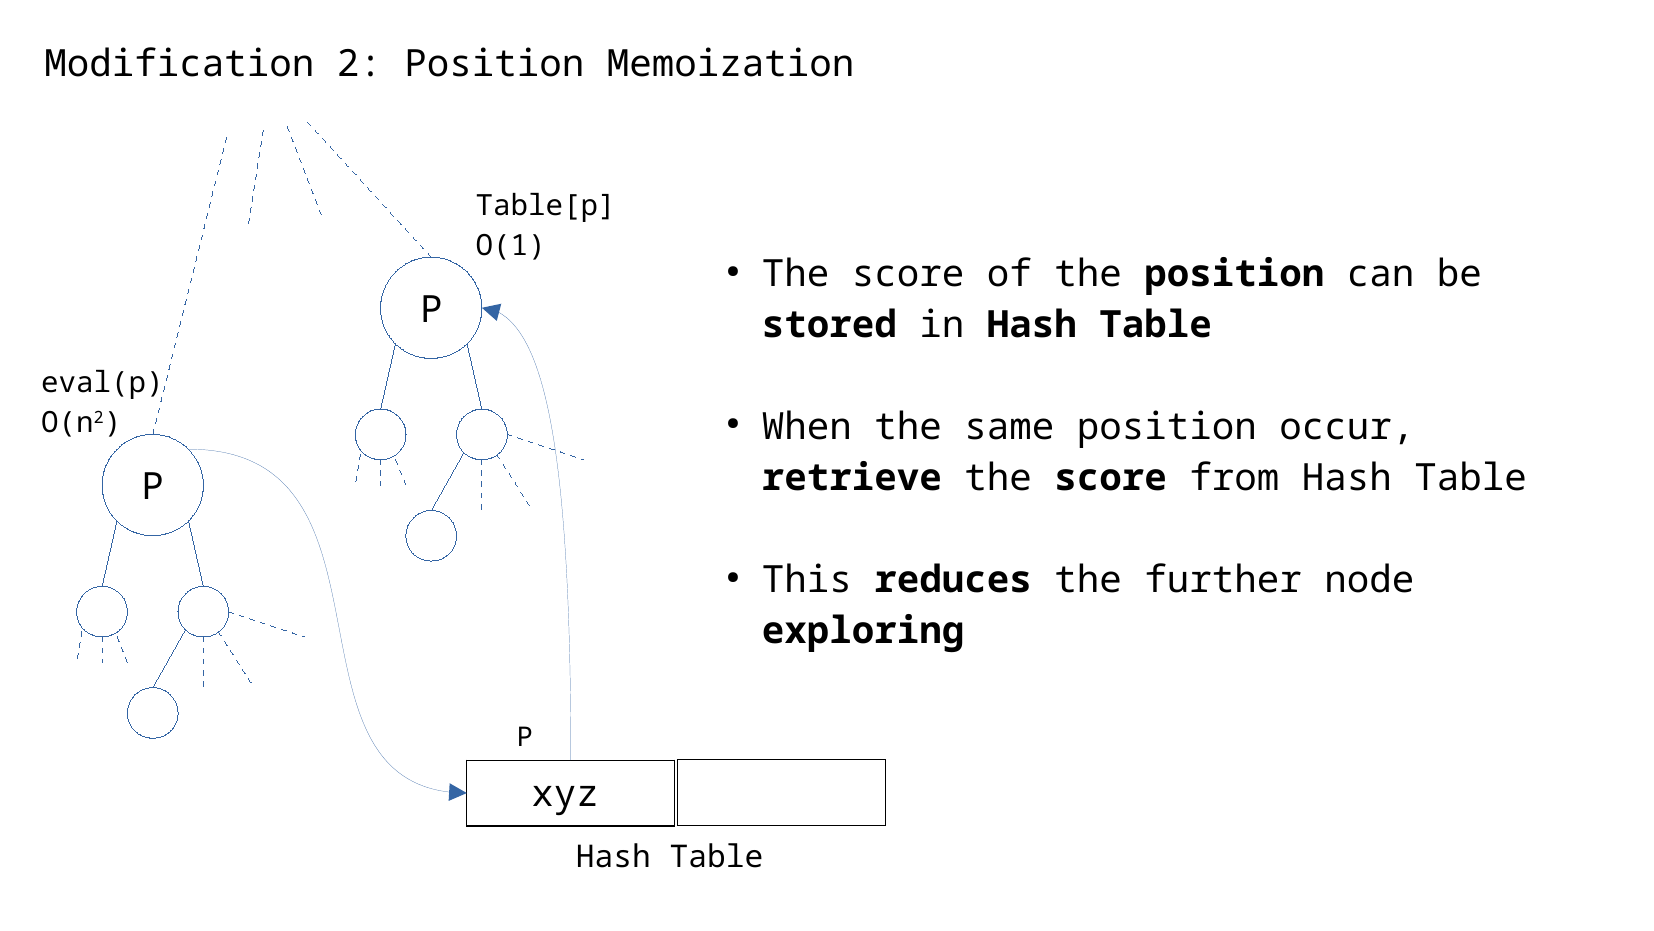

Modification 2: Position Memoization
Table[p]
O(1)
The score of the position can be stored in Hash Table
When the same position occur, retrieve the score from Hash Table
This reduces the further node exploring
P
eval(p)
O(n2)
P
P
| |
| --- |
| xyz |
| --- |
Hash Table